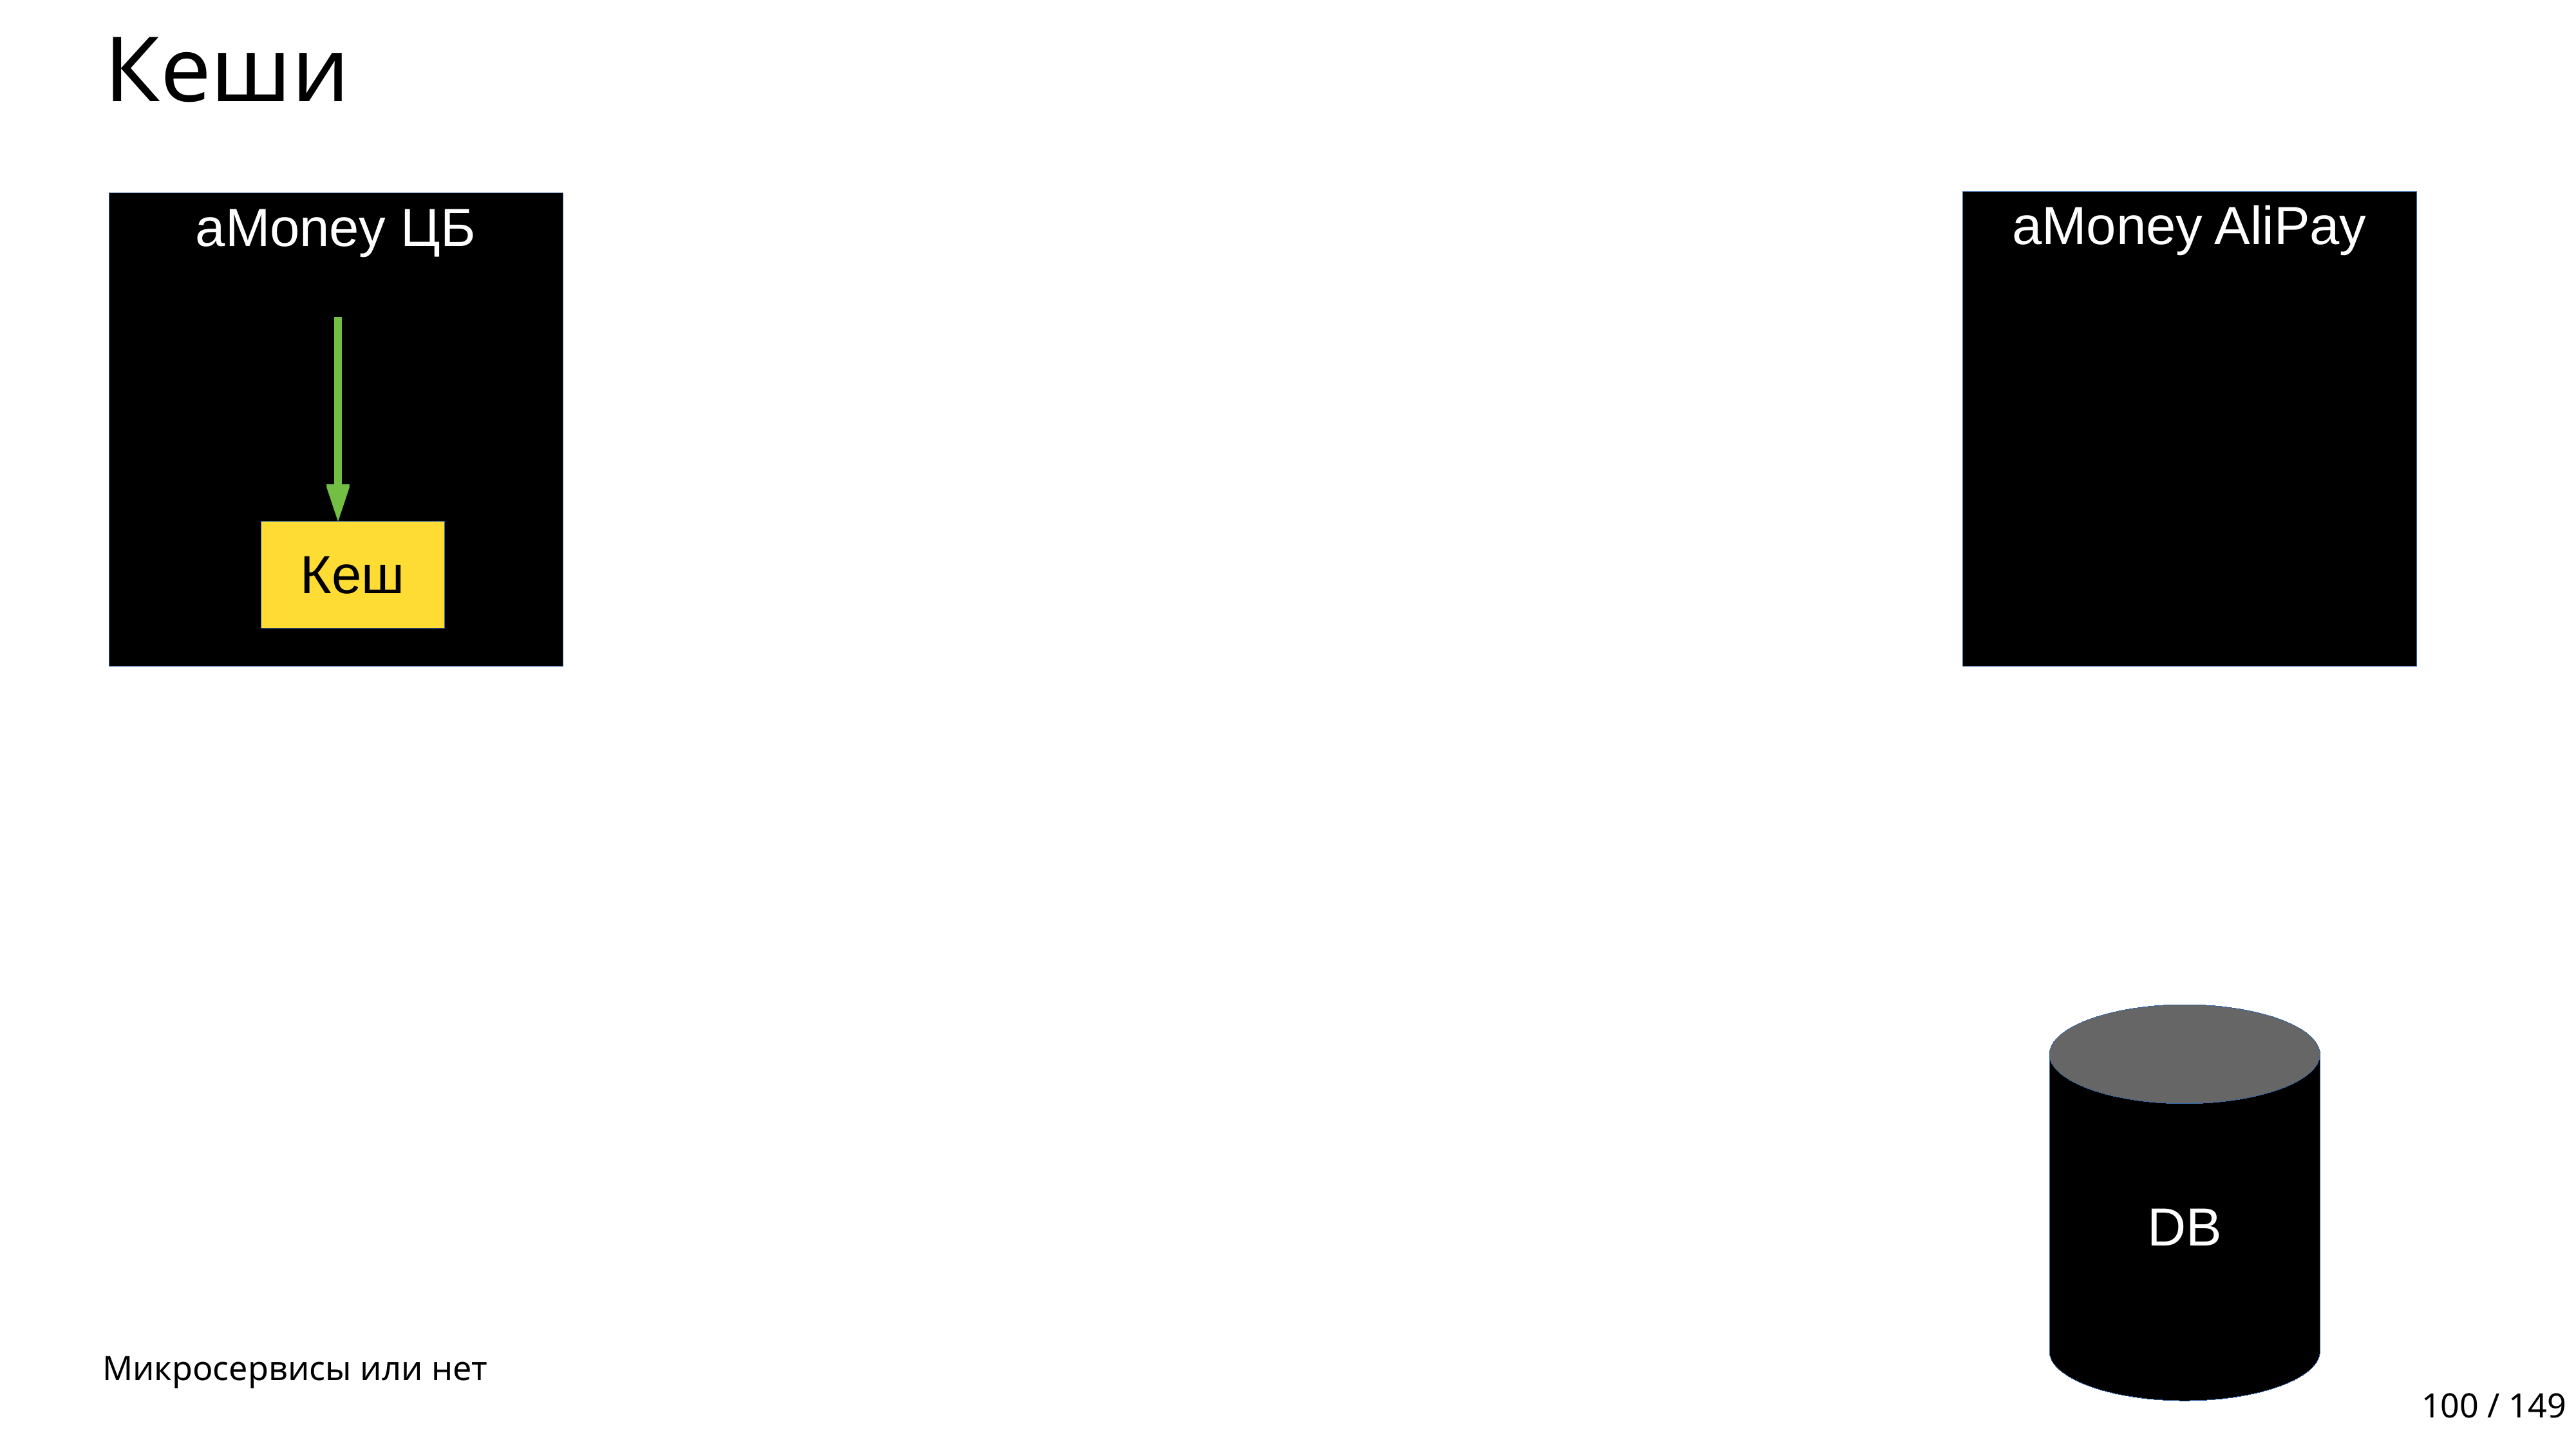

Кеши
aMoney AliPay
aMoney ЦБ
Кеш
DB
# Микросервисы или нет